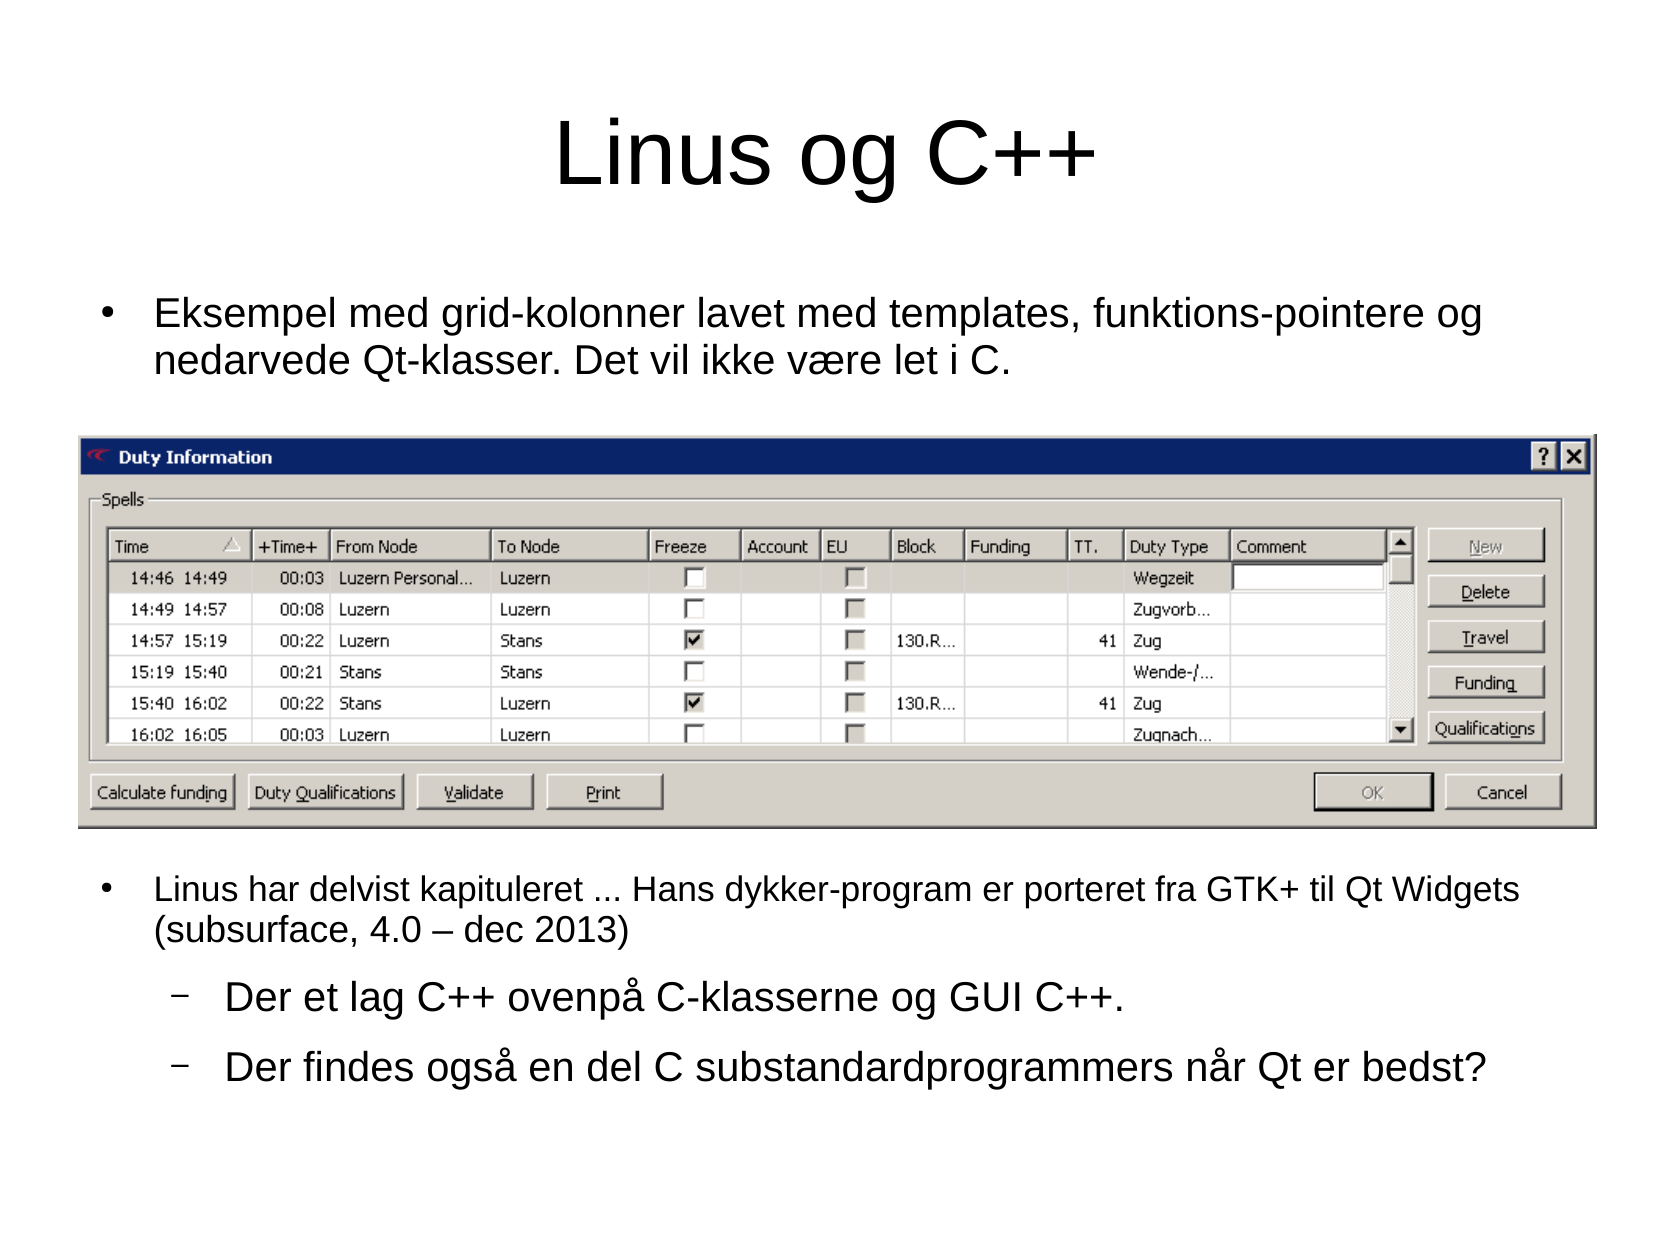

# Linus og C++
Eksempel med grid-kolonner lavet med templates, funktions-pointere og nedarvede Qt-klasser. Det vil ikke være let i C.
Linus har delvist kapituleret ... Hans dykker-program er porteret fra GTK+ til Qt Widgets
(subsurface, 4.0 – dec 2013)
Der et lag C++ ovenpå C-klasserne og GUI C++.
Der findes også en del C substandardprogrammers når Qt er bedst?